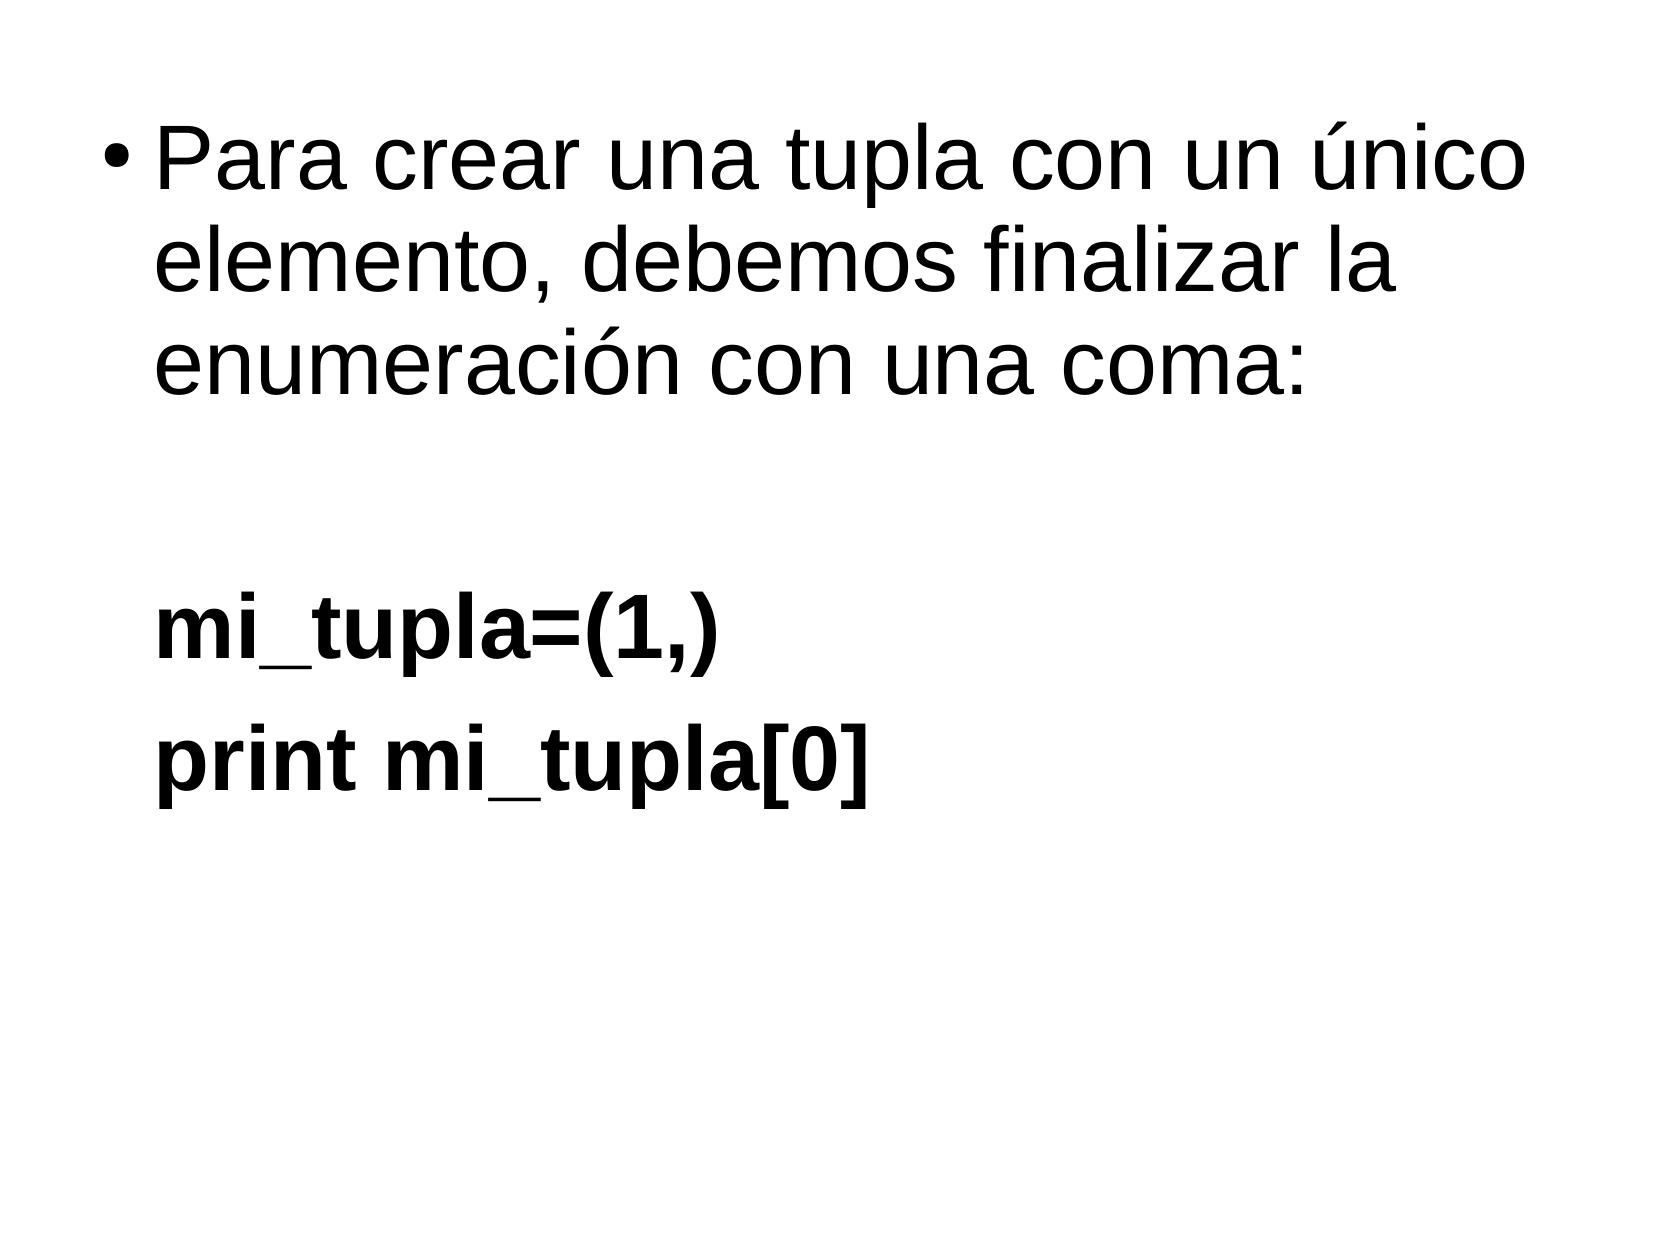

# Para crear una tupla con un único elemento, debemos finalizar la enumeración con una coma:
mi_tupla=(1,)
print mi_tupla[0]